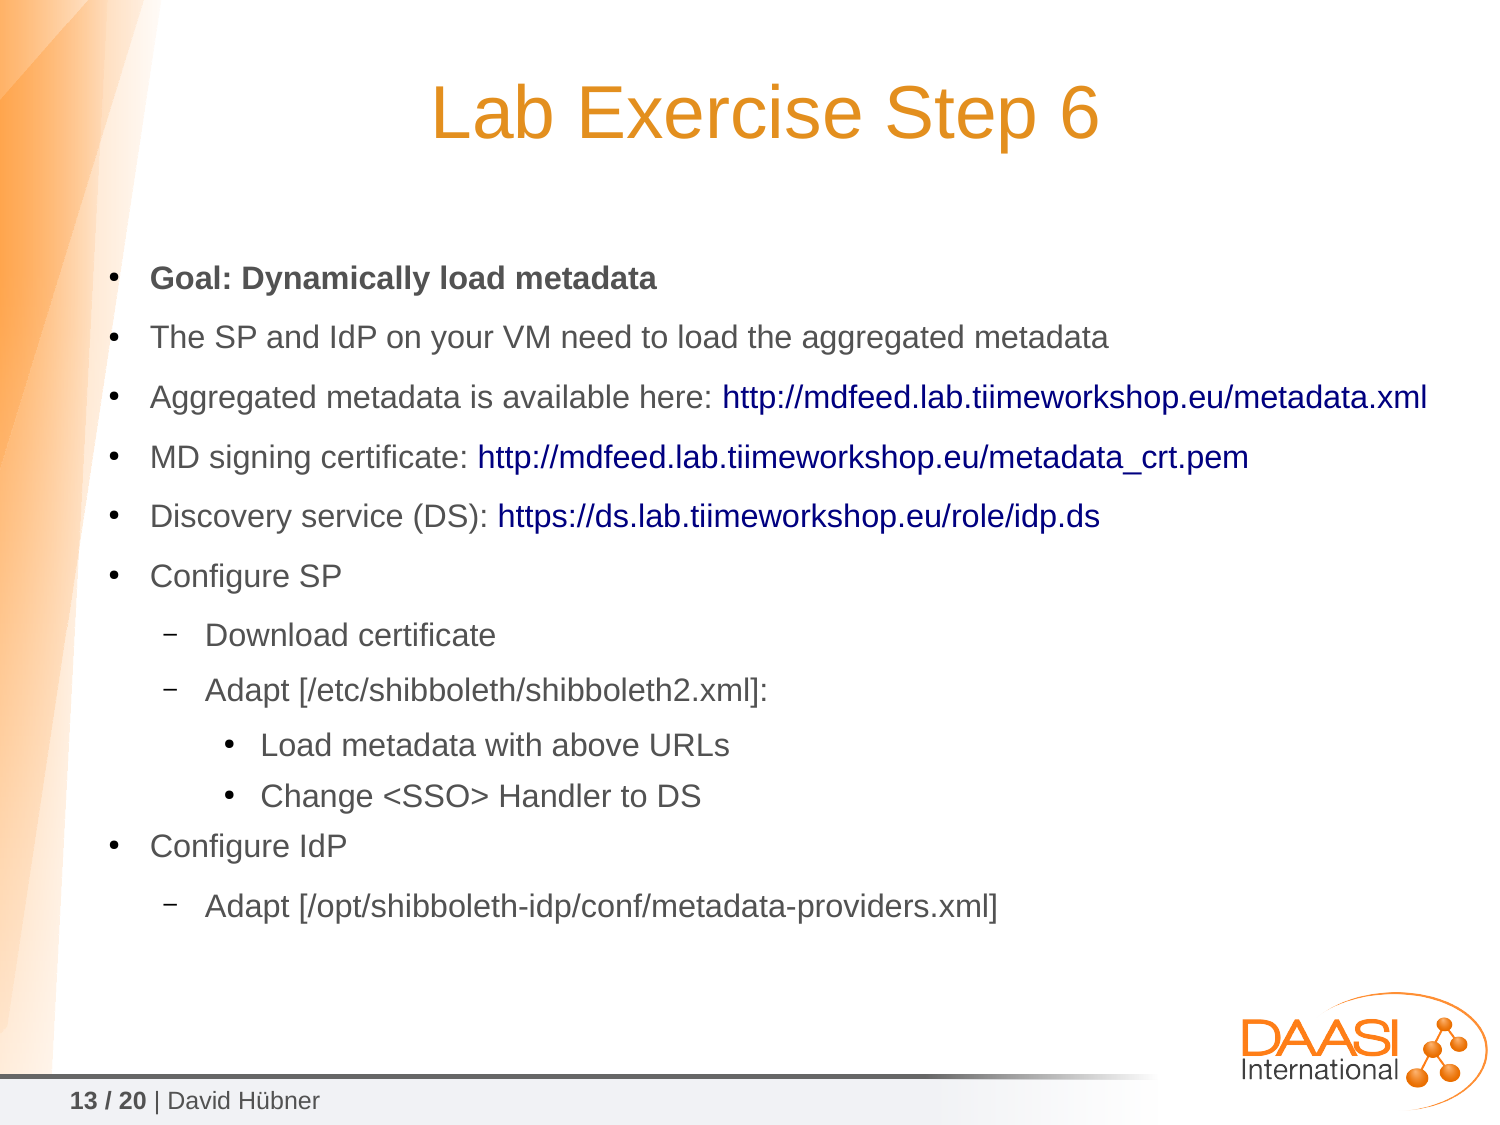

# Lab Exercise Step 6
Goal: Dynamically load metadata
The SP and IdP on your VM need to load the aggregated metadata
Aggregated metadata is available here: http://mdfeed.lab.tiimeworkshop.eu/metadata.xml
MD signing certificate: http://mdfeed.lab.tiimeworkshop.eu/metadata_crt.pem
Discovery service (DS): https://ds.lab.tiimeworkshop.eu/role/idp.ds
Configure SP
Download certificate
Adapt [/etc/shibboleth/shibboleth2.xml]:
Load metadata with above URLs
Change <SSO> Handler to DS
Configure IdP
Adapt [/opt/shibboleth-idp/conf/metadata-providers.xml]